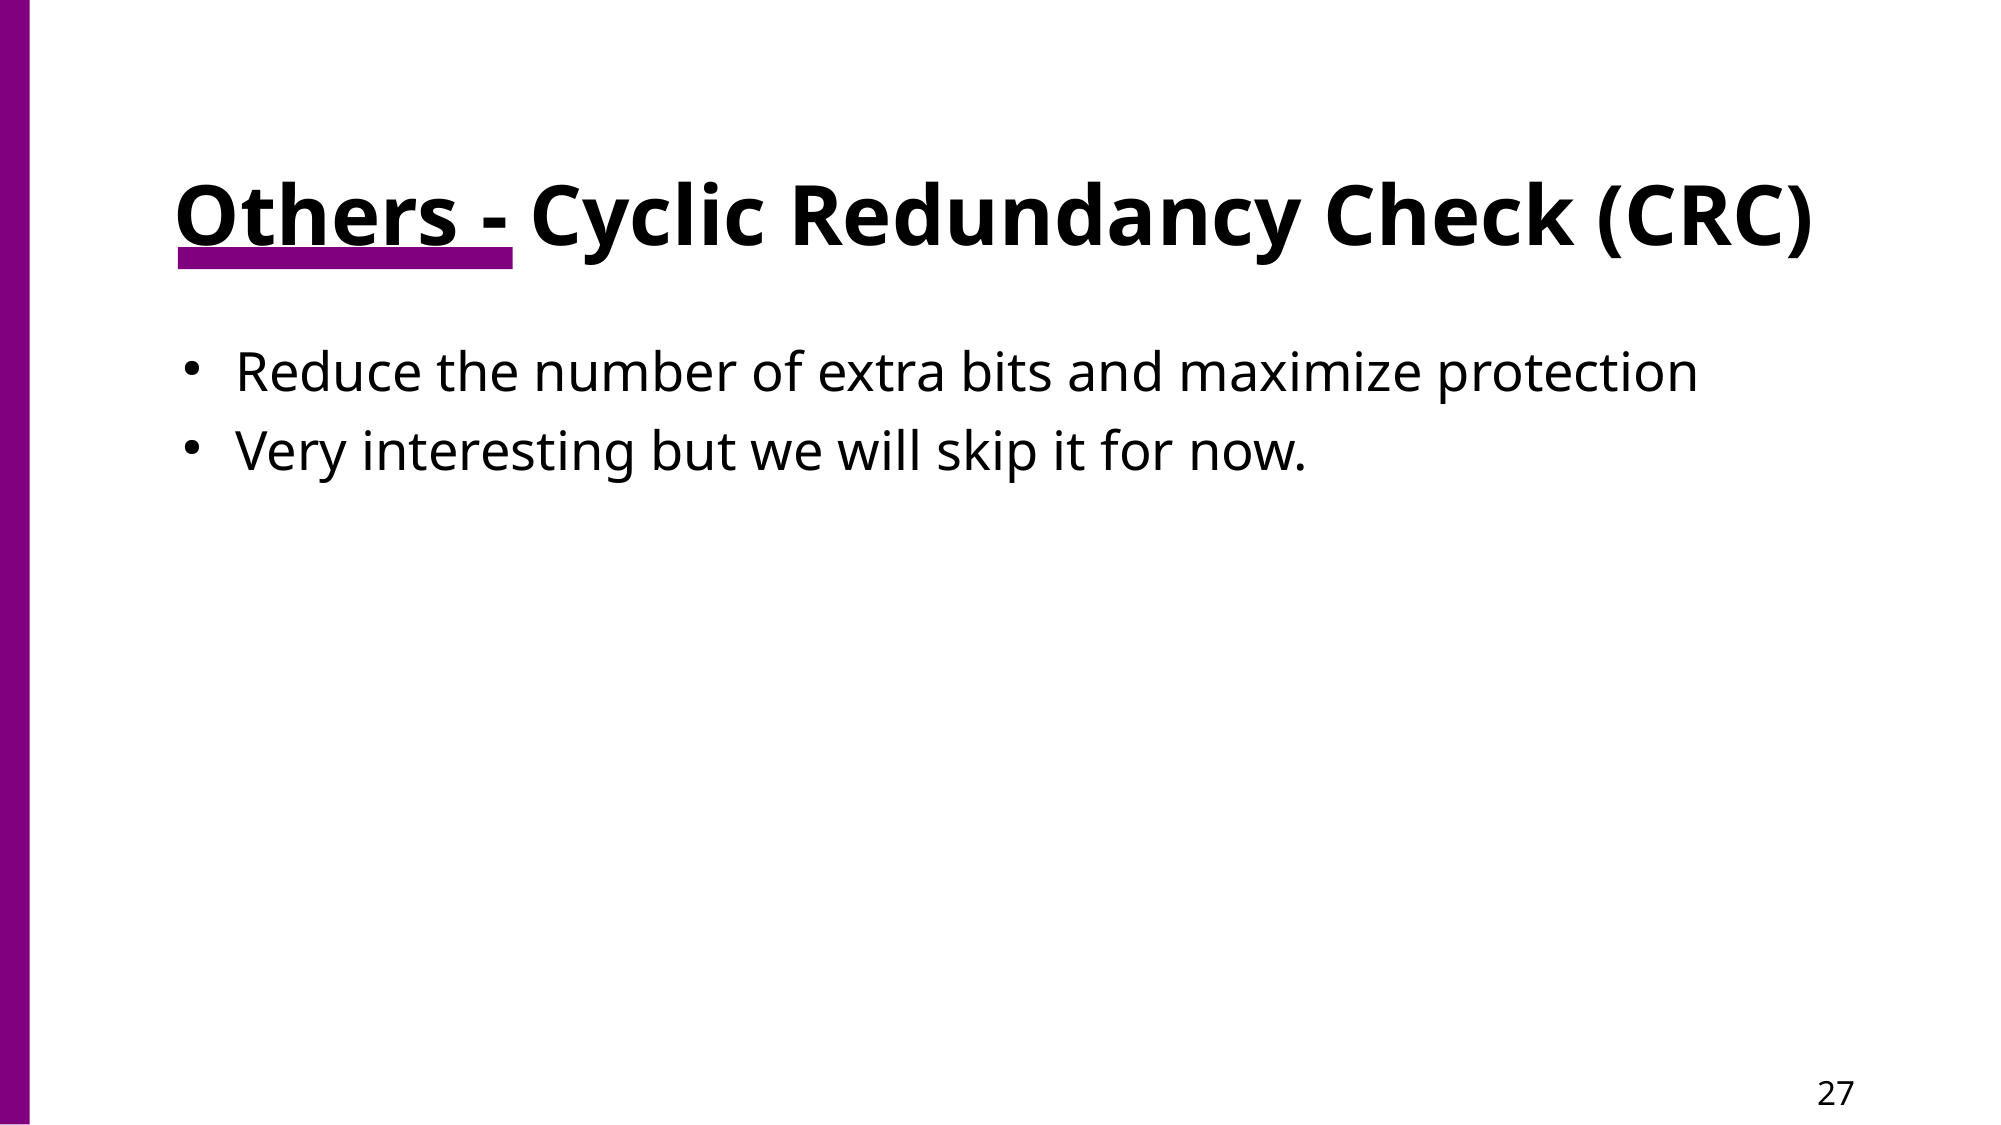

# Others - Cyclic Redundancy Check (CRC)
Reduce the number of extra bits and maximize protection
Very interesting but we will skip it for now.